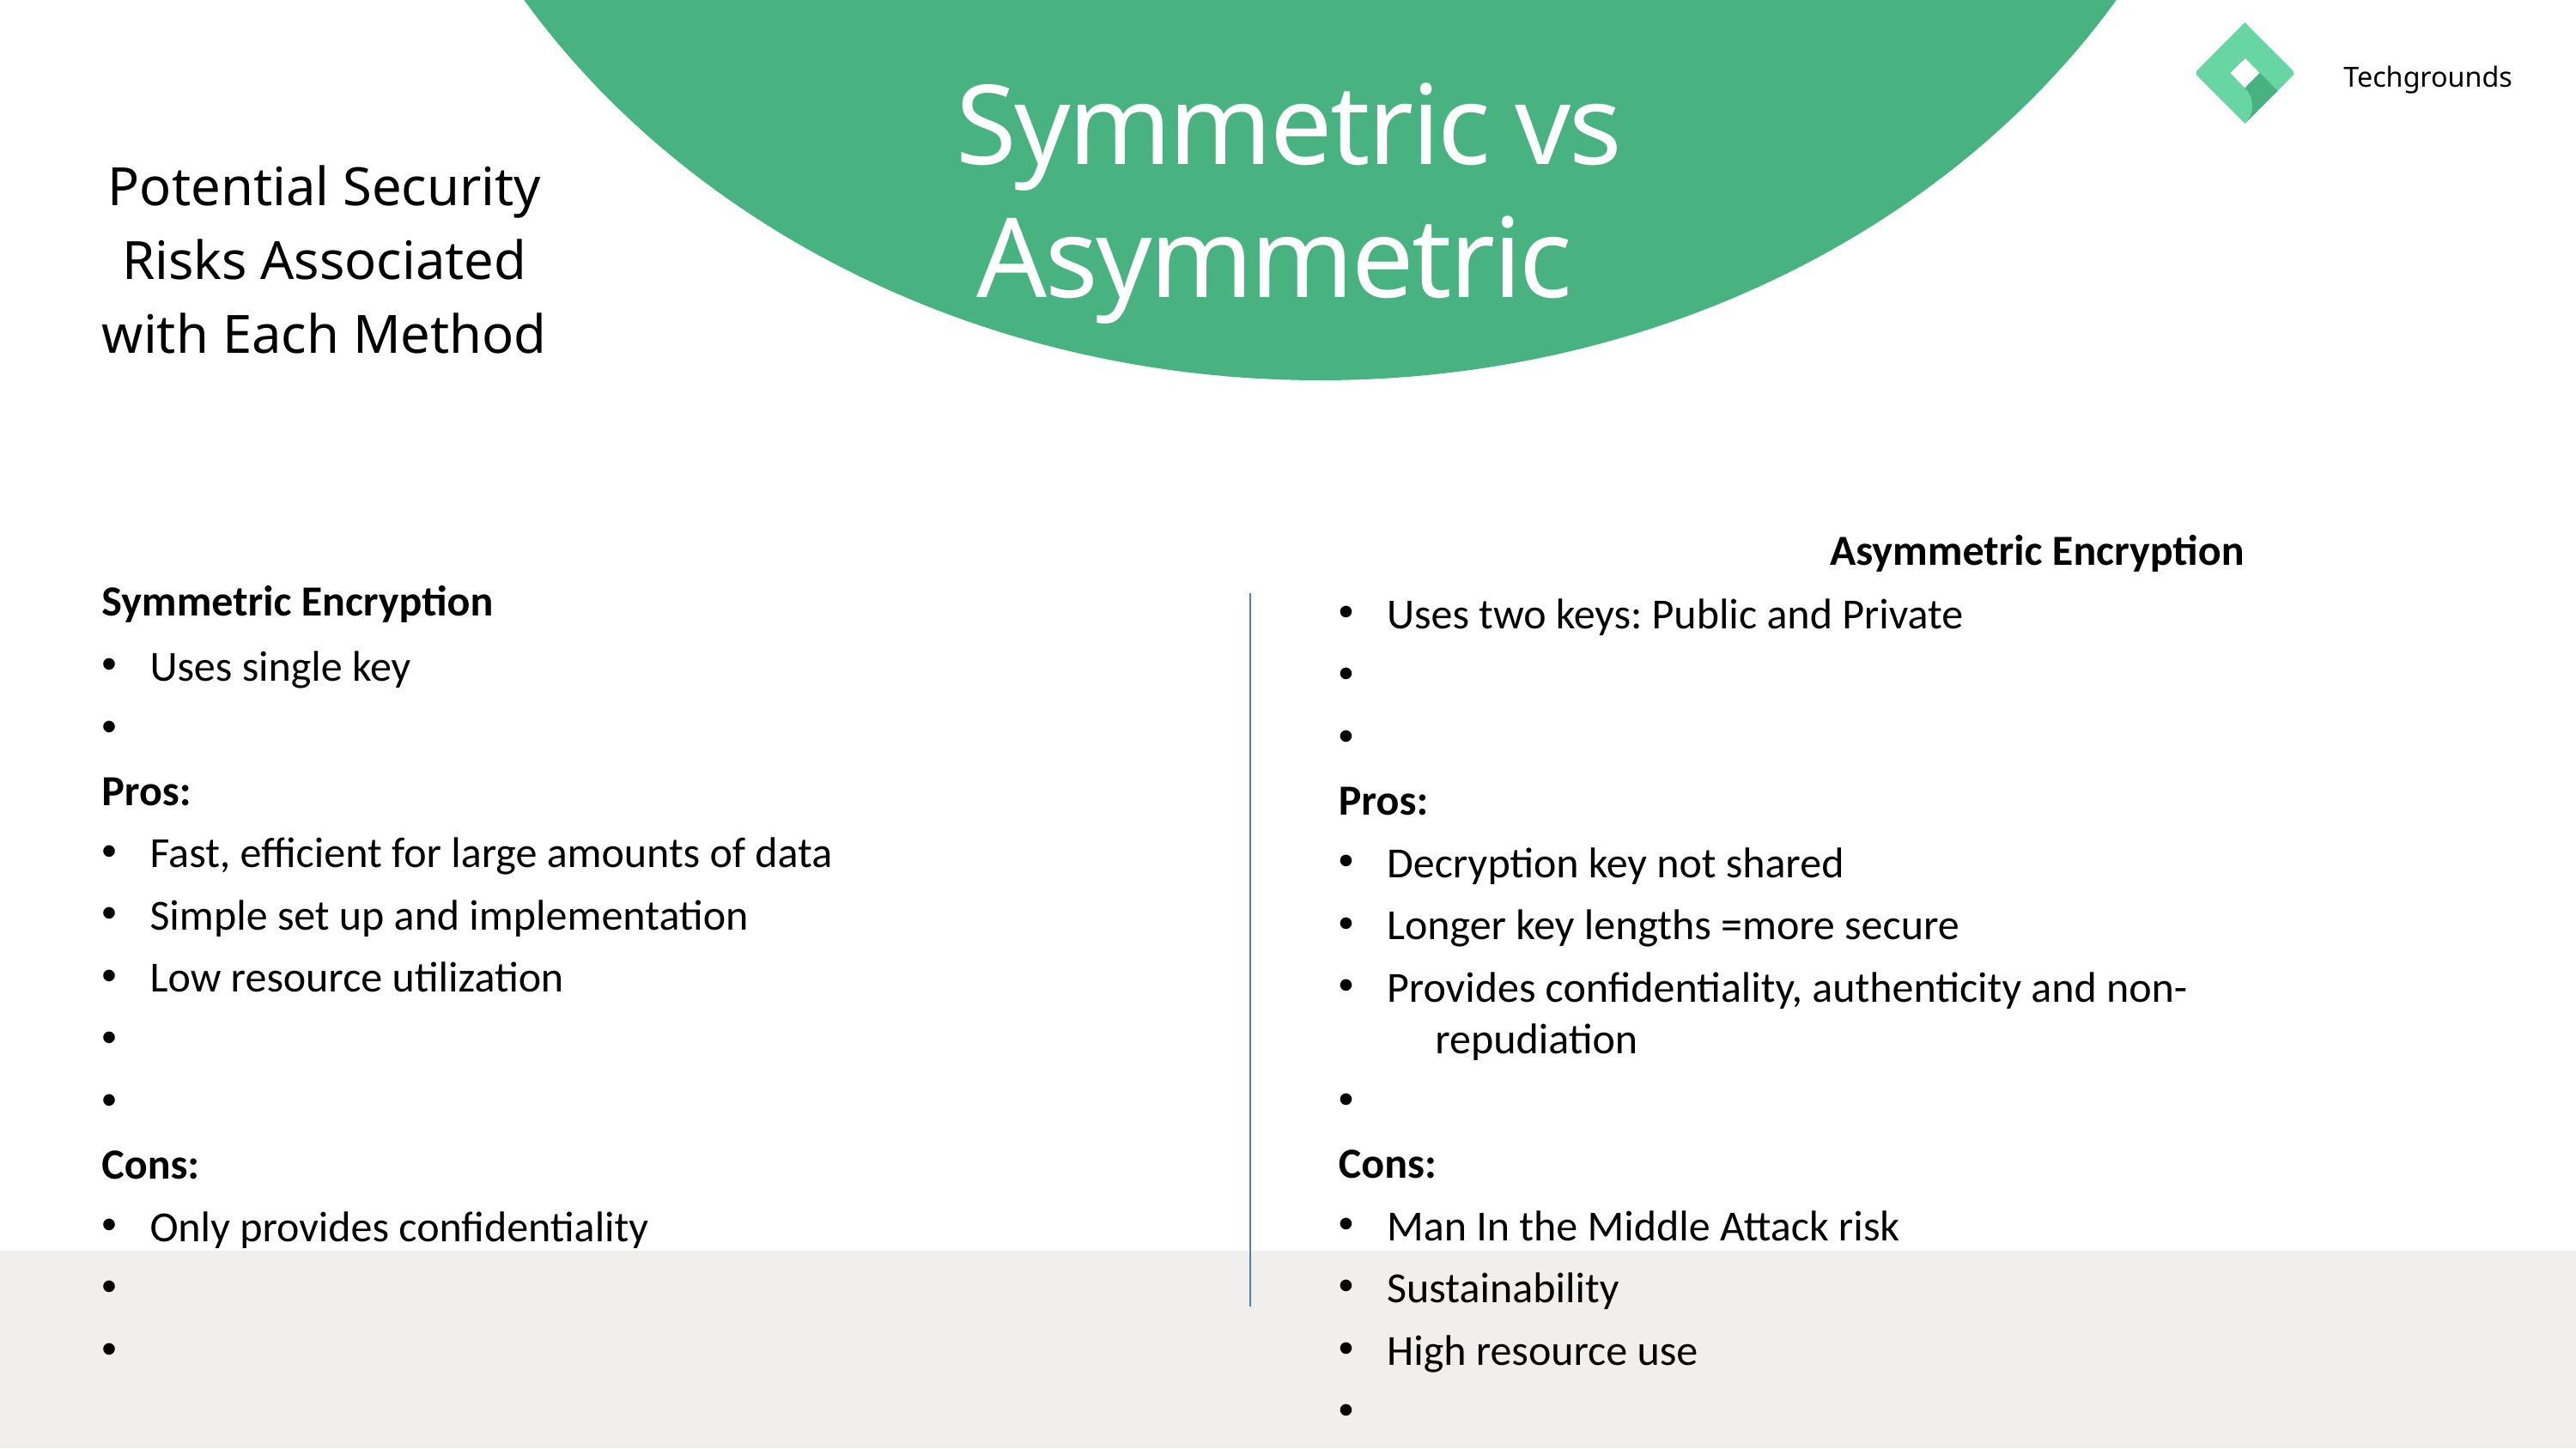

Techgrounds
Symmetric vs Asymmetric
Potential Security Risks Associated with Each Method
Asymmetric Encryption
# Symmetric Encryption
Uses two keys: Public and Private
Pros:
Decryption key not shared
Longer key lengths =more secure
Provides confidentiality, authenticity and non-repudiation
Cons:
Man In the Middle Attack risk
Sustainability
High resource use
Uses single key
Pros:
Fast, efficient for large amounts of data
Simple set up and implementation
Low resource utilization
Cons:
Only provides confidentiality